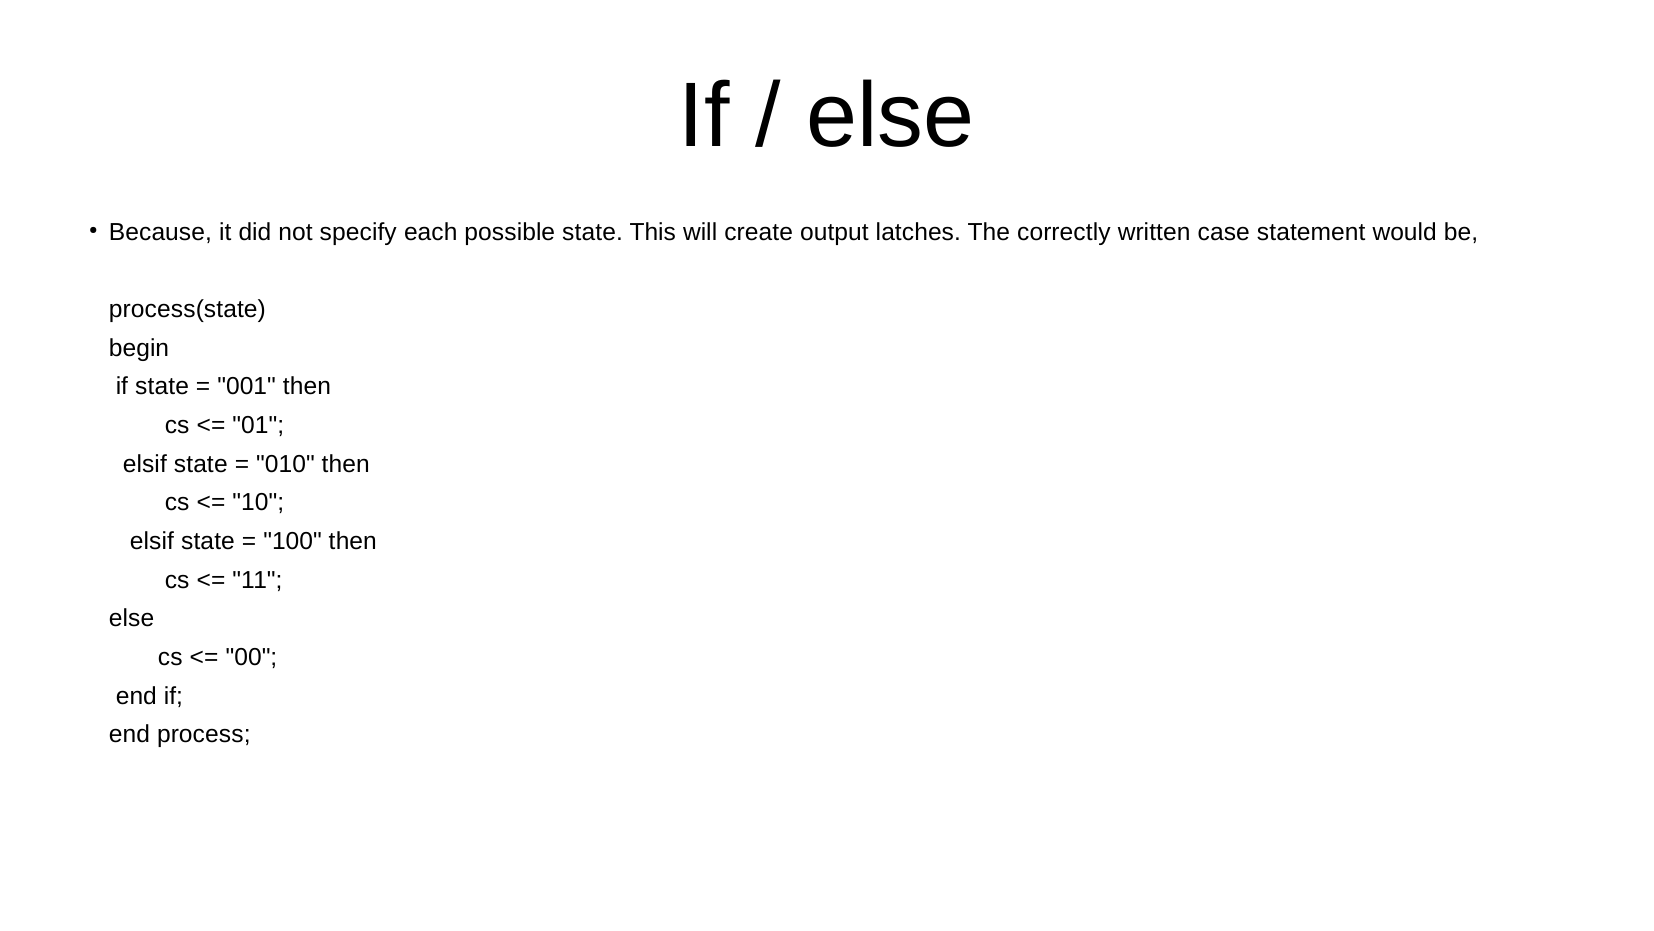

# If / else
Because, it did not specify each possible state. This will create output latches. The correctly written case statement would be,
process(state)
begin
 if state = "001" then
 cs <= "01";
 elsif state = "010" then
 cs <= "10";
 elsif state = "100" then
 cs <= "11";
else
 cs <= "00";
 end if;
end process;